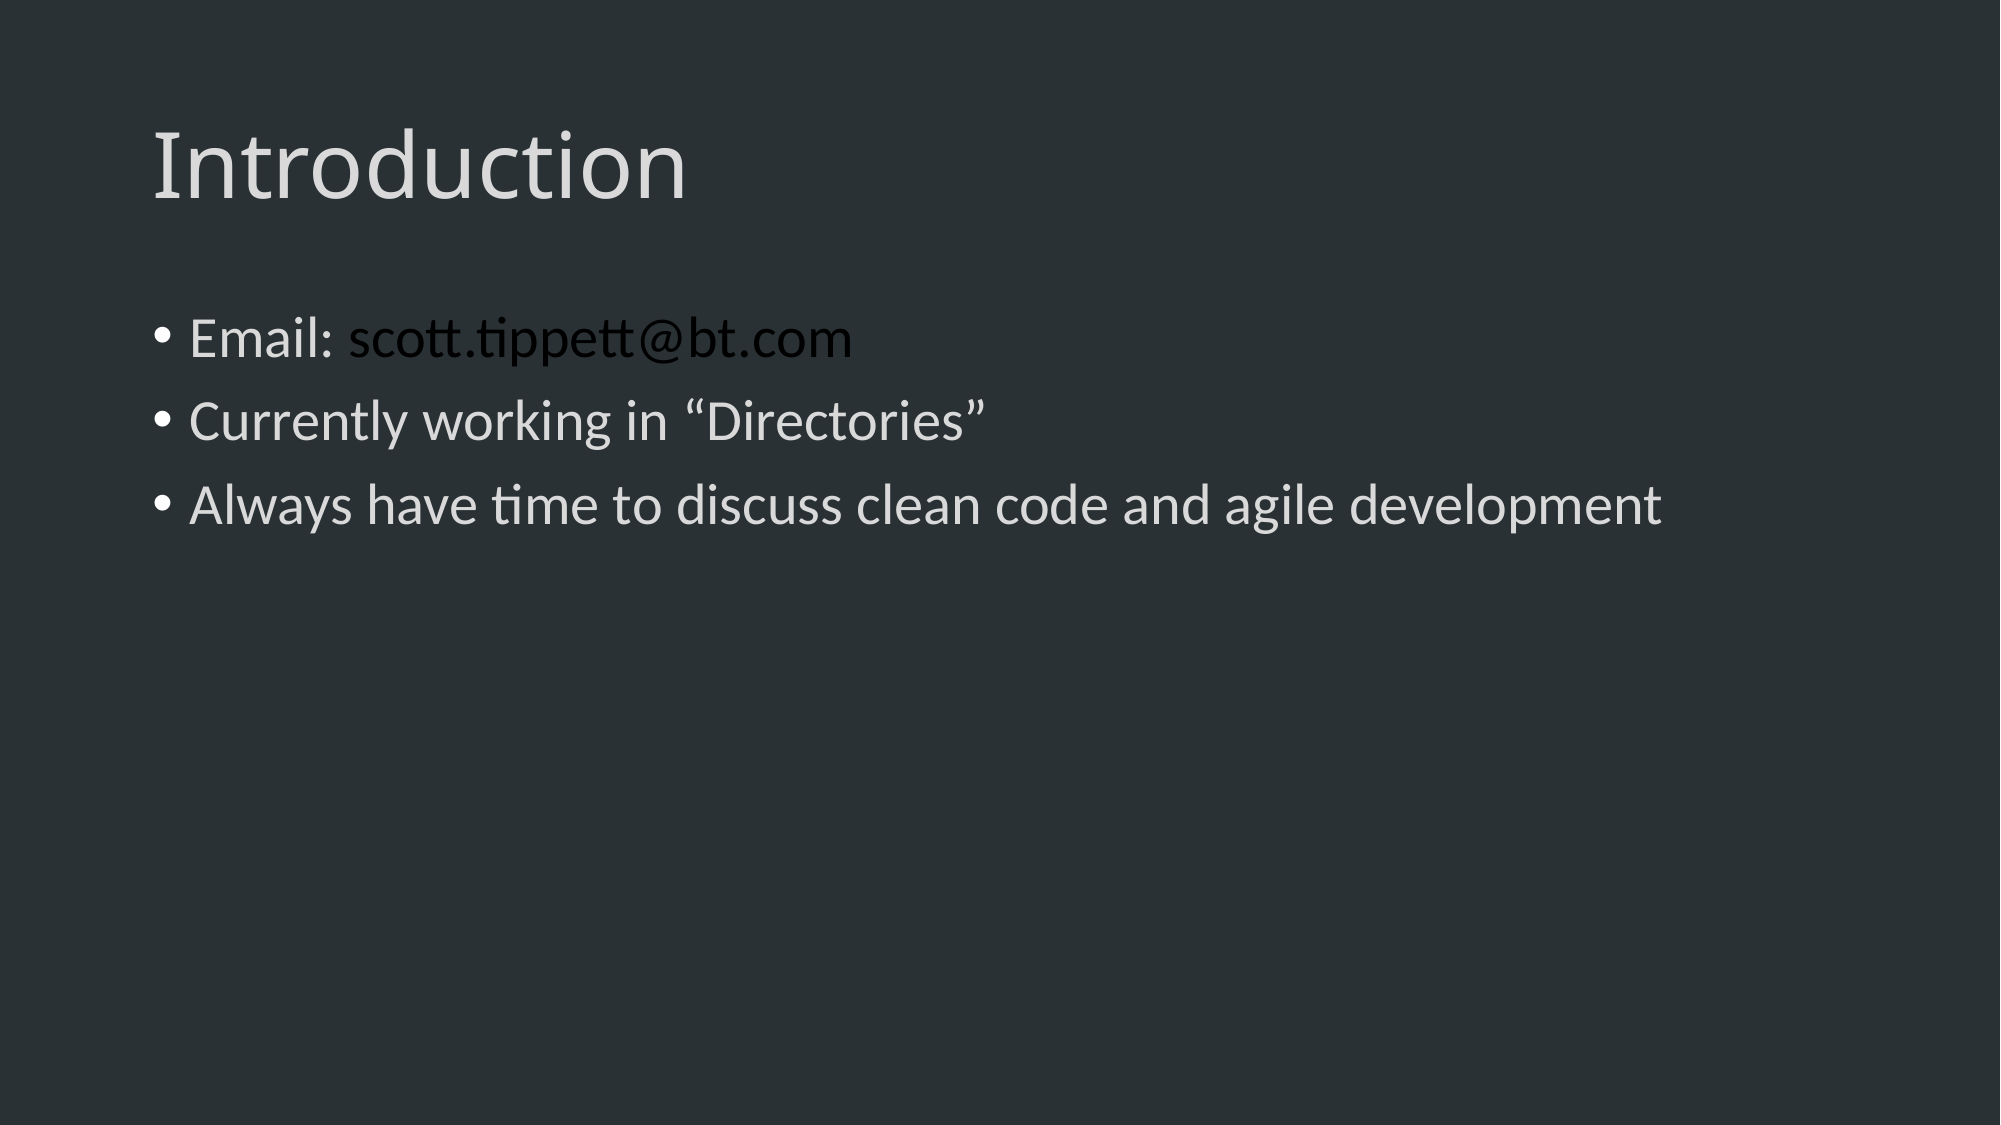

# Introduction
Email: scott.tippett@bt.com
Currently working in “Directories”
Always have time to discuss clean code and agile development